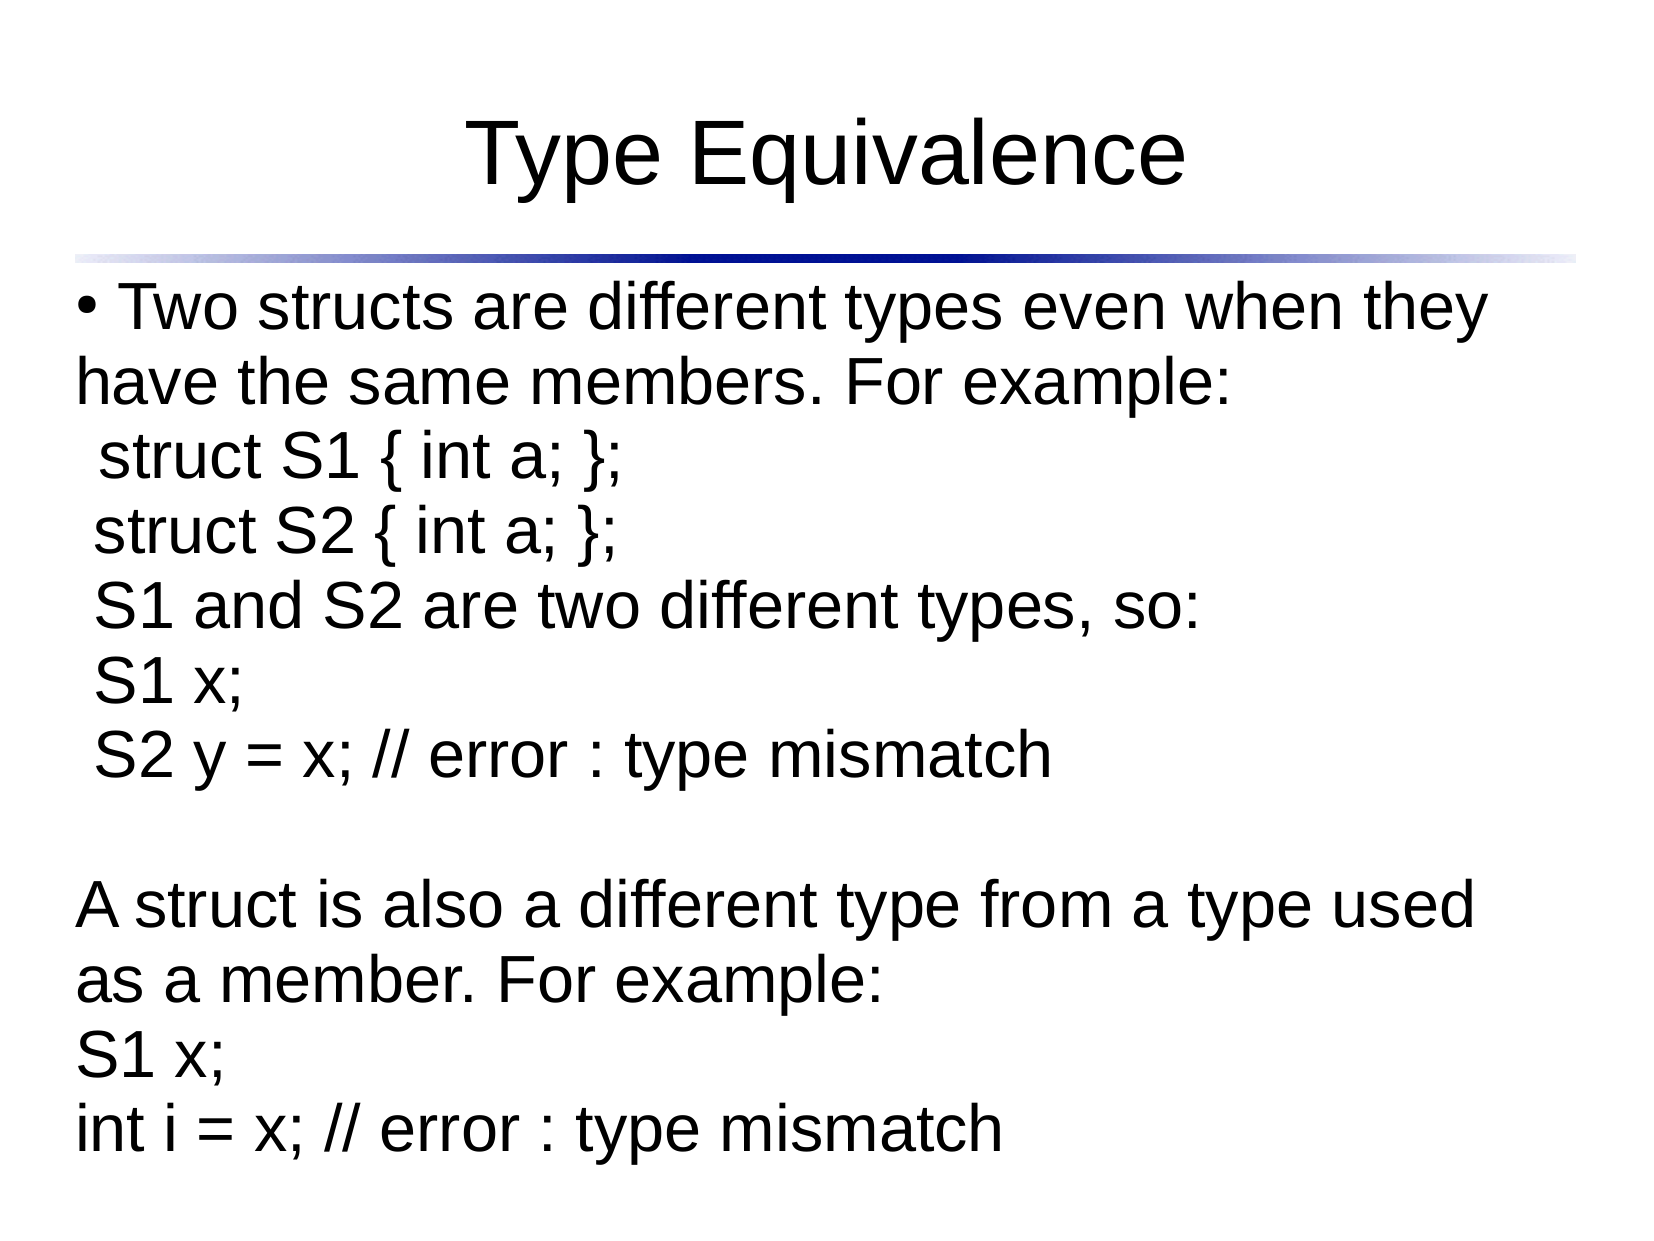

# Type Equivalence
 Two structs are different types even when they have the same members. For example:
struct S1 { int a; };
 struct S2 { int a; };
 S1 and S2 are two different types, so:
 S1 x;
 S2 y = x; // error : type mismatch
A struct is also a different type from a type used as a member. For example:
S1 x;
int i = x; // error : type mismatch